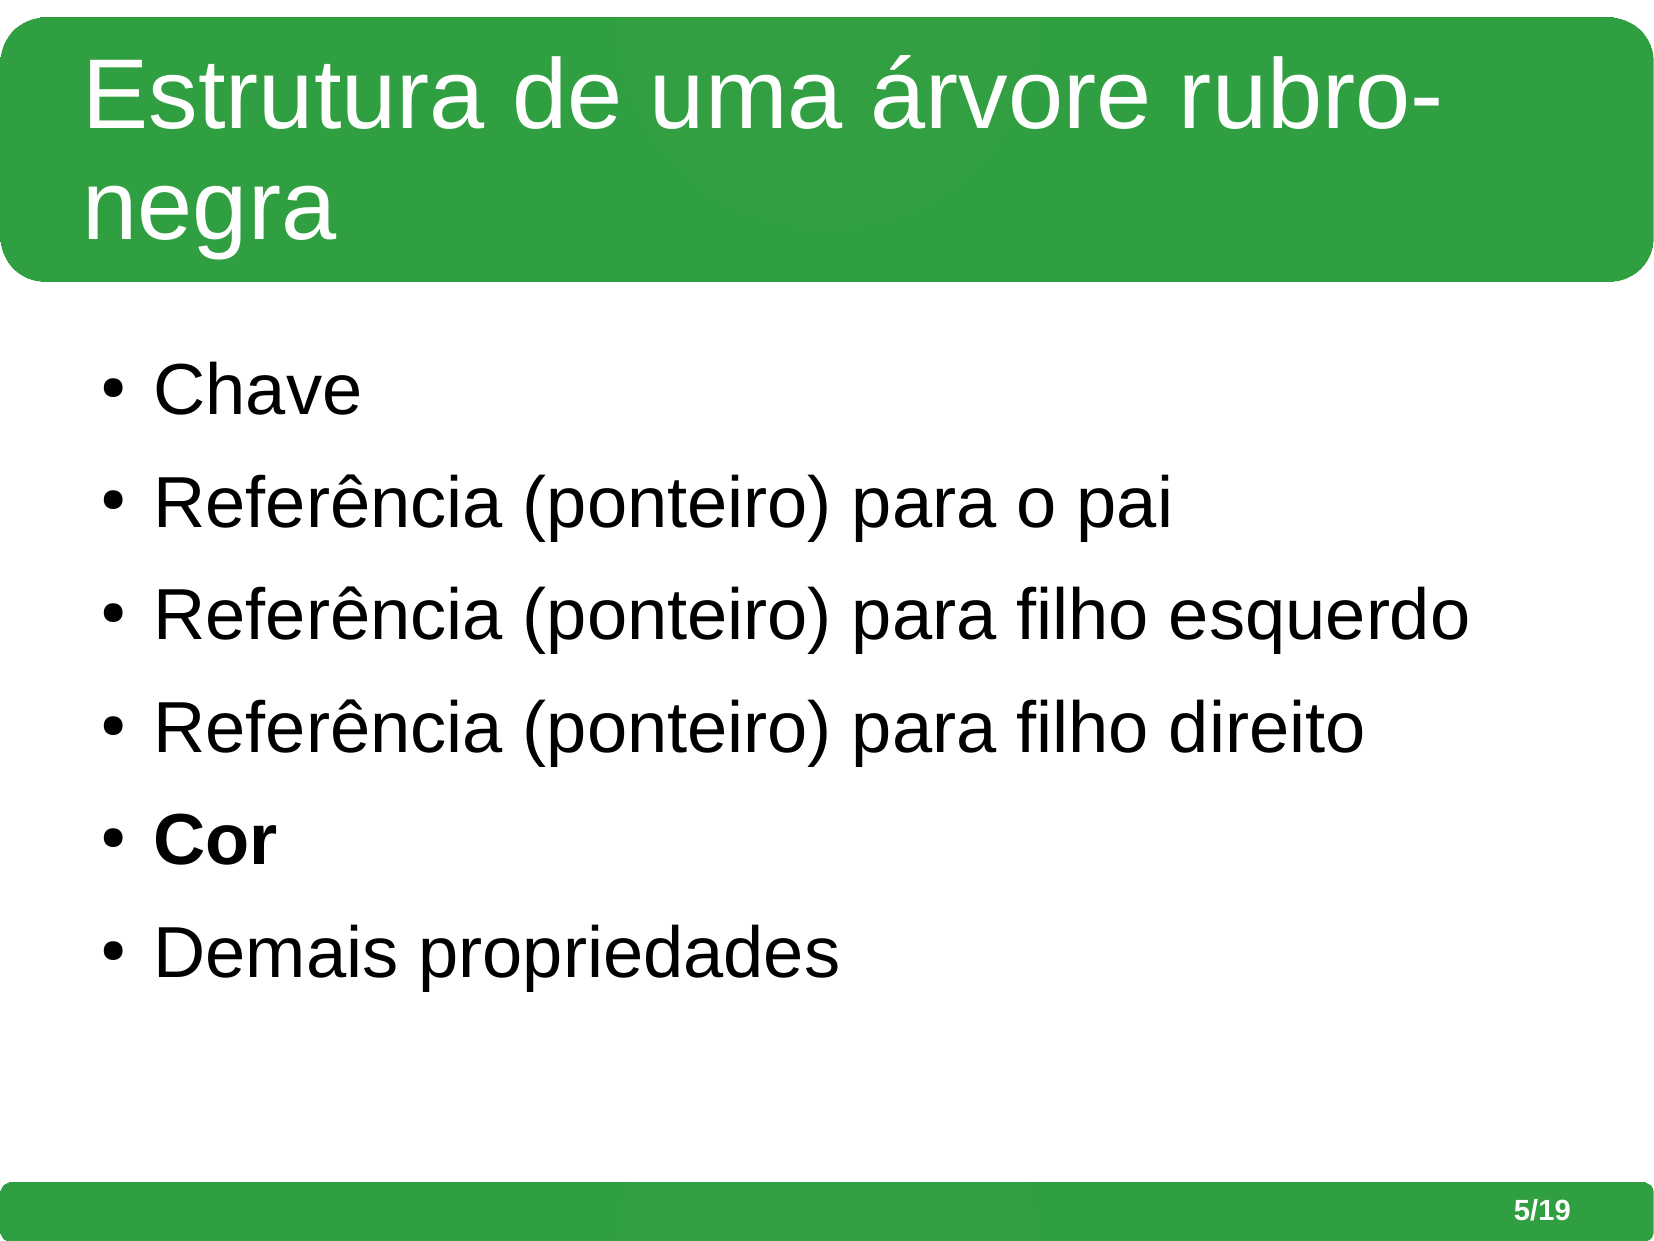

# Estrutura de uma árvore rubro-negra
Chave
Referência (ponteiro) para o pai
Referência (ponteiro) para filho esquerdo
Referência (ponteiro) para filho direito
Cor
Demais propriedades
5